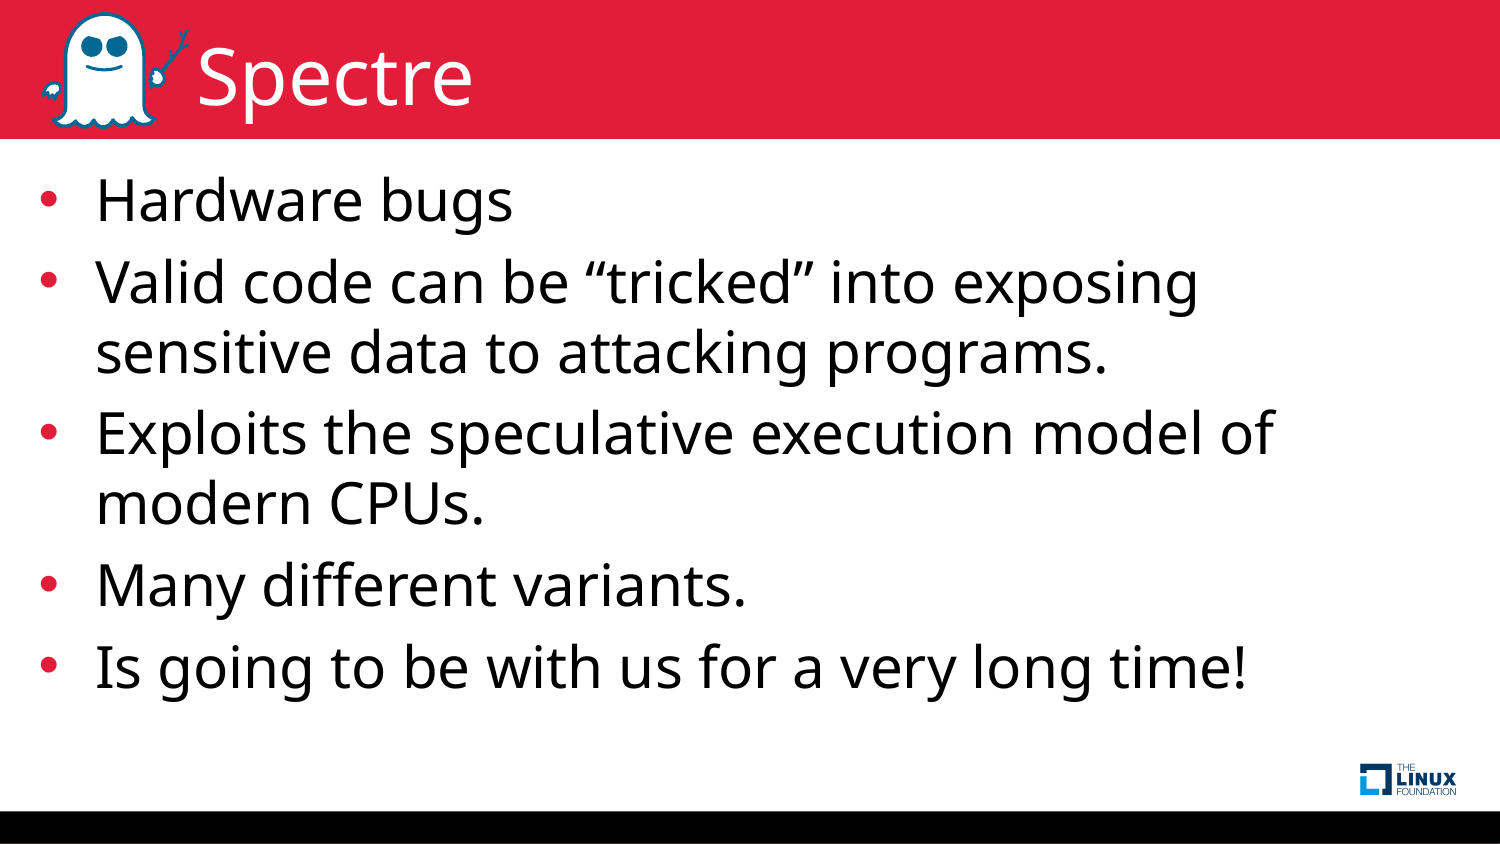

# Spectre
Hardware bugs
Valid code can be “tricked” into exposing sensitive data to attacking programs.
Exploits the speculative execution model of modern CPUs.
Many different variants.
Is going to be with us for a very long time!